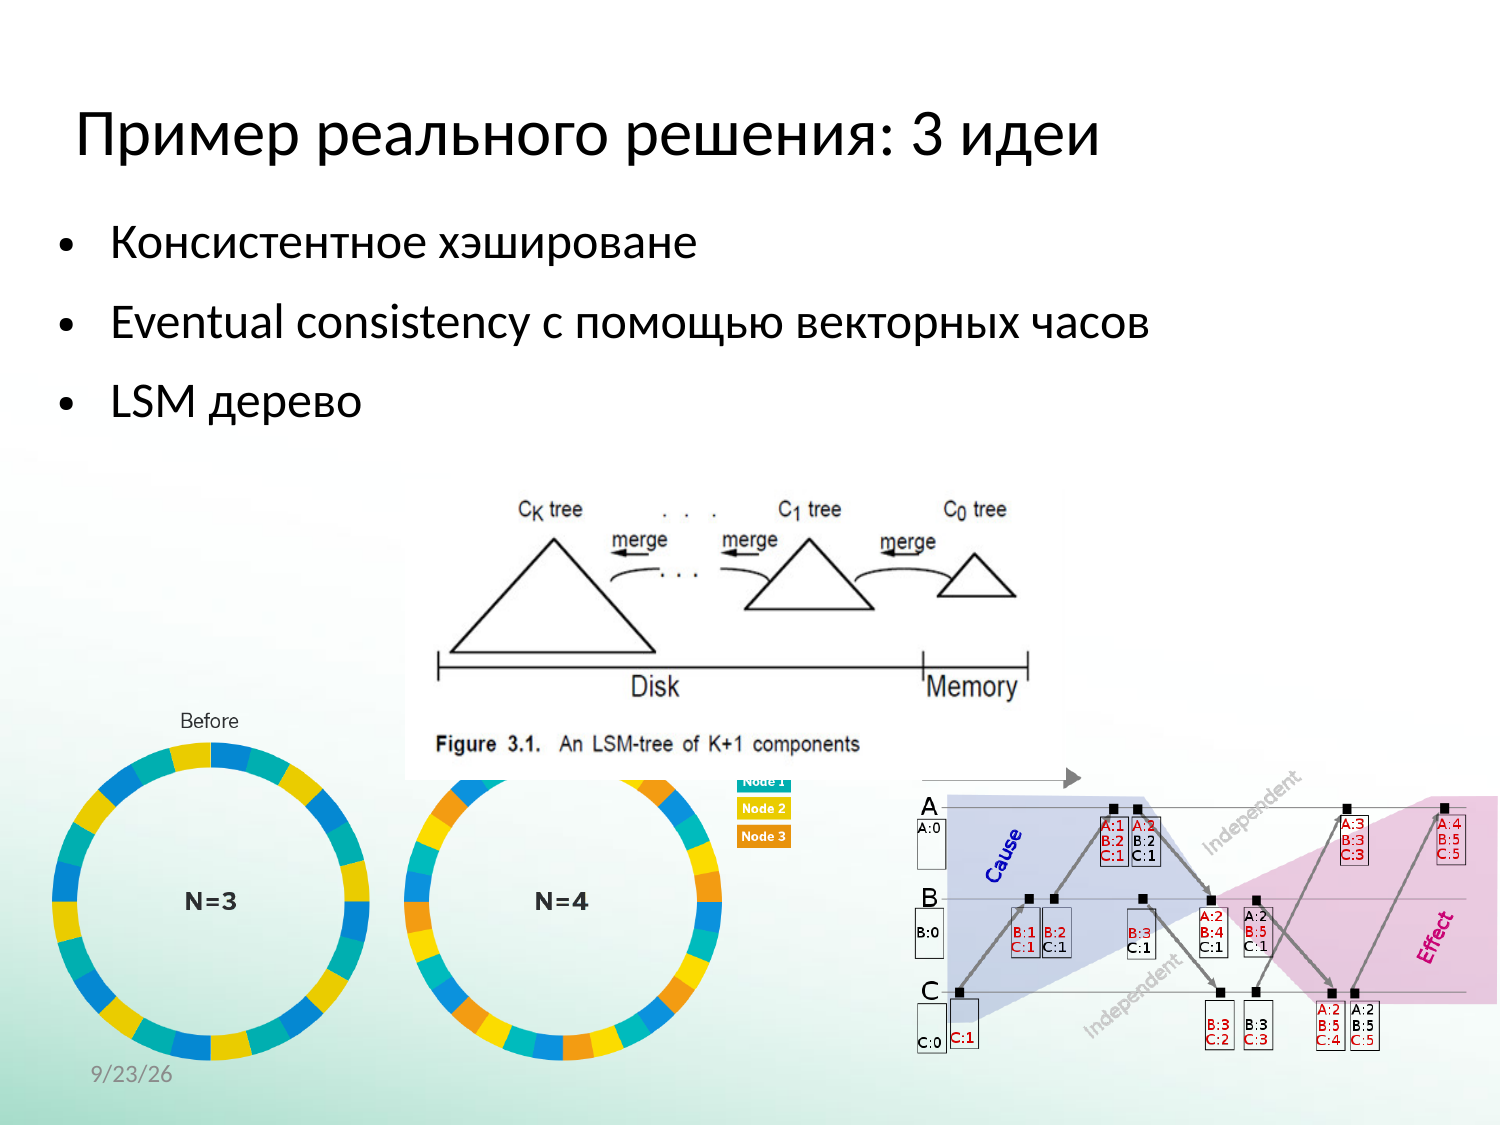

# Пример реального решения: 3 идеи
Консистентное хэшироване
Eventual consistency с помощью векторных часов
LSM дерево